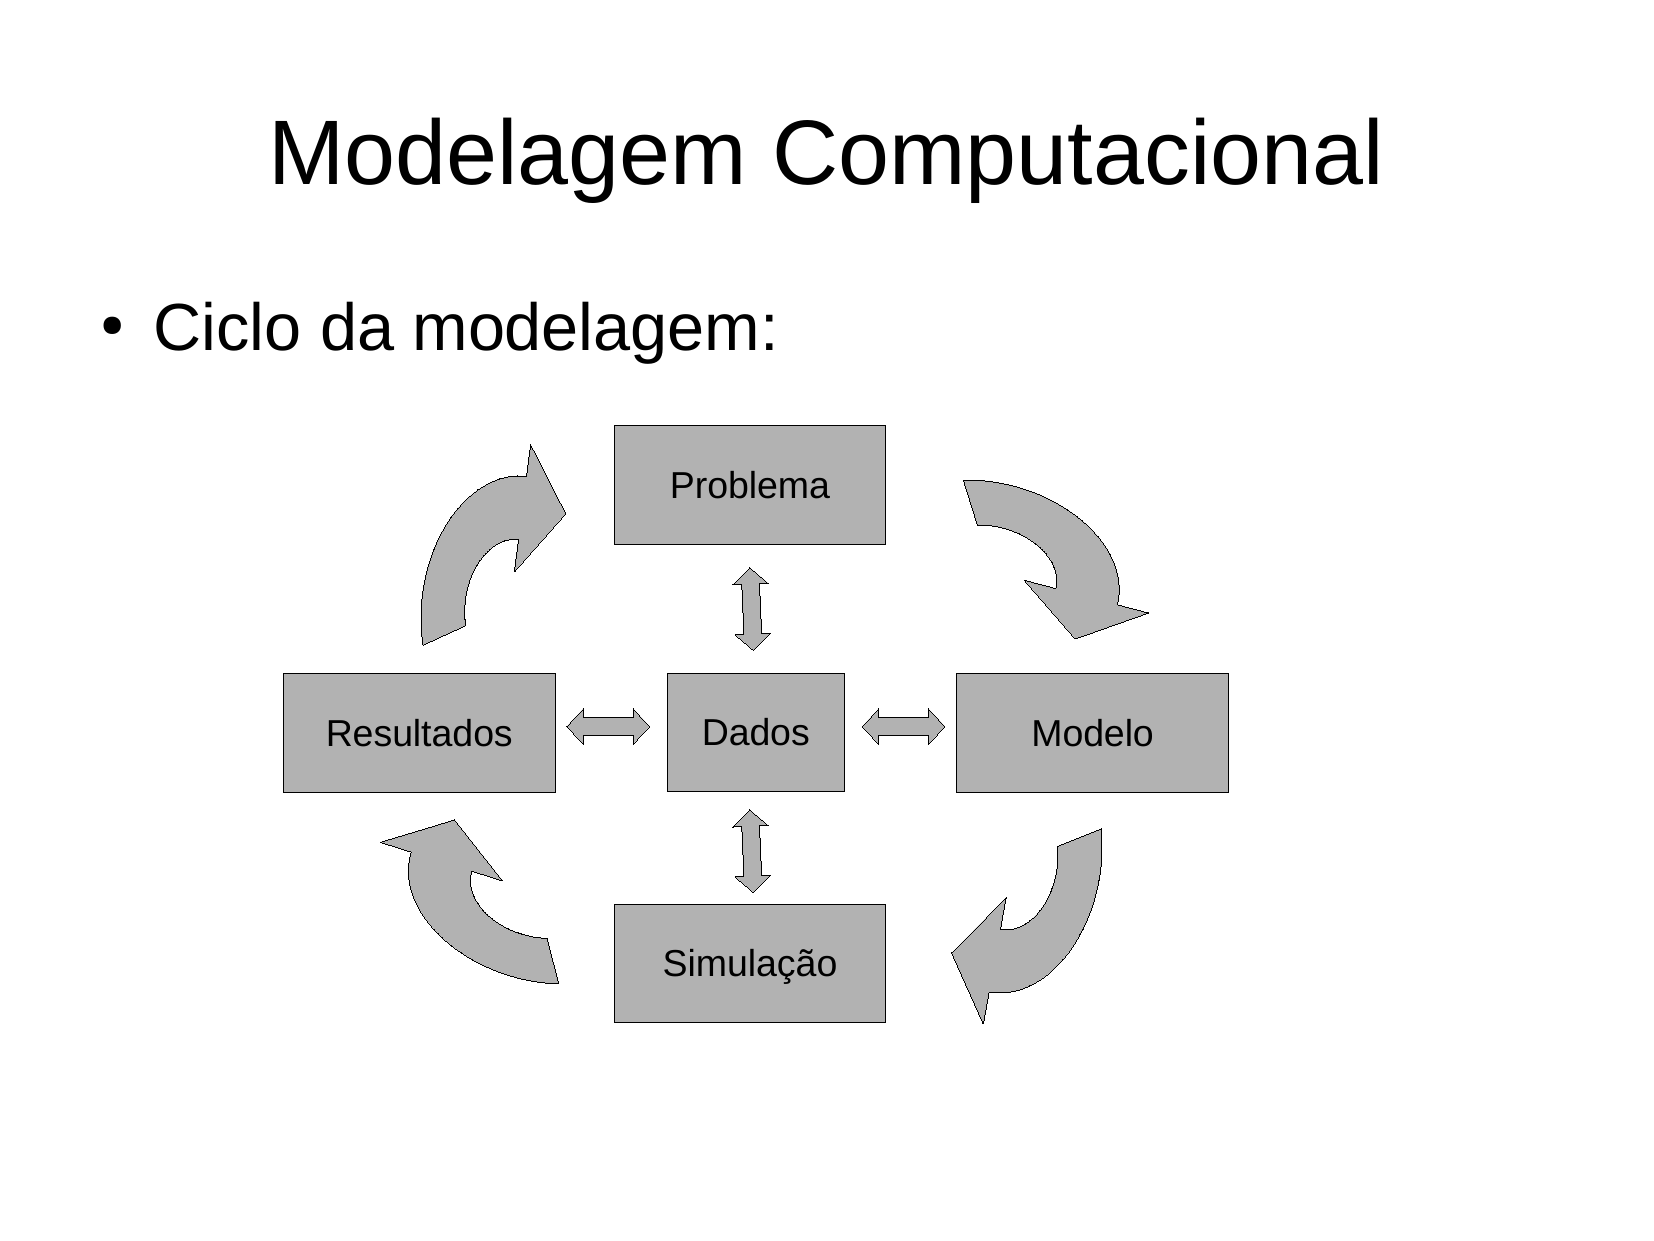

# Modelagem Computacional
Ciclo da modelagem:
Problema
Dados
Resultados
Modelo
Simulação